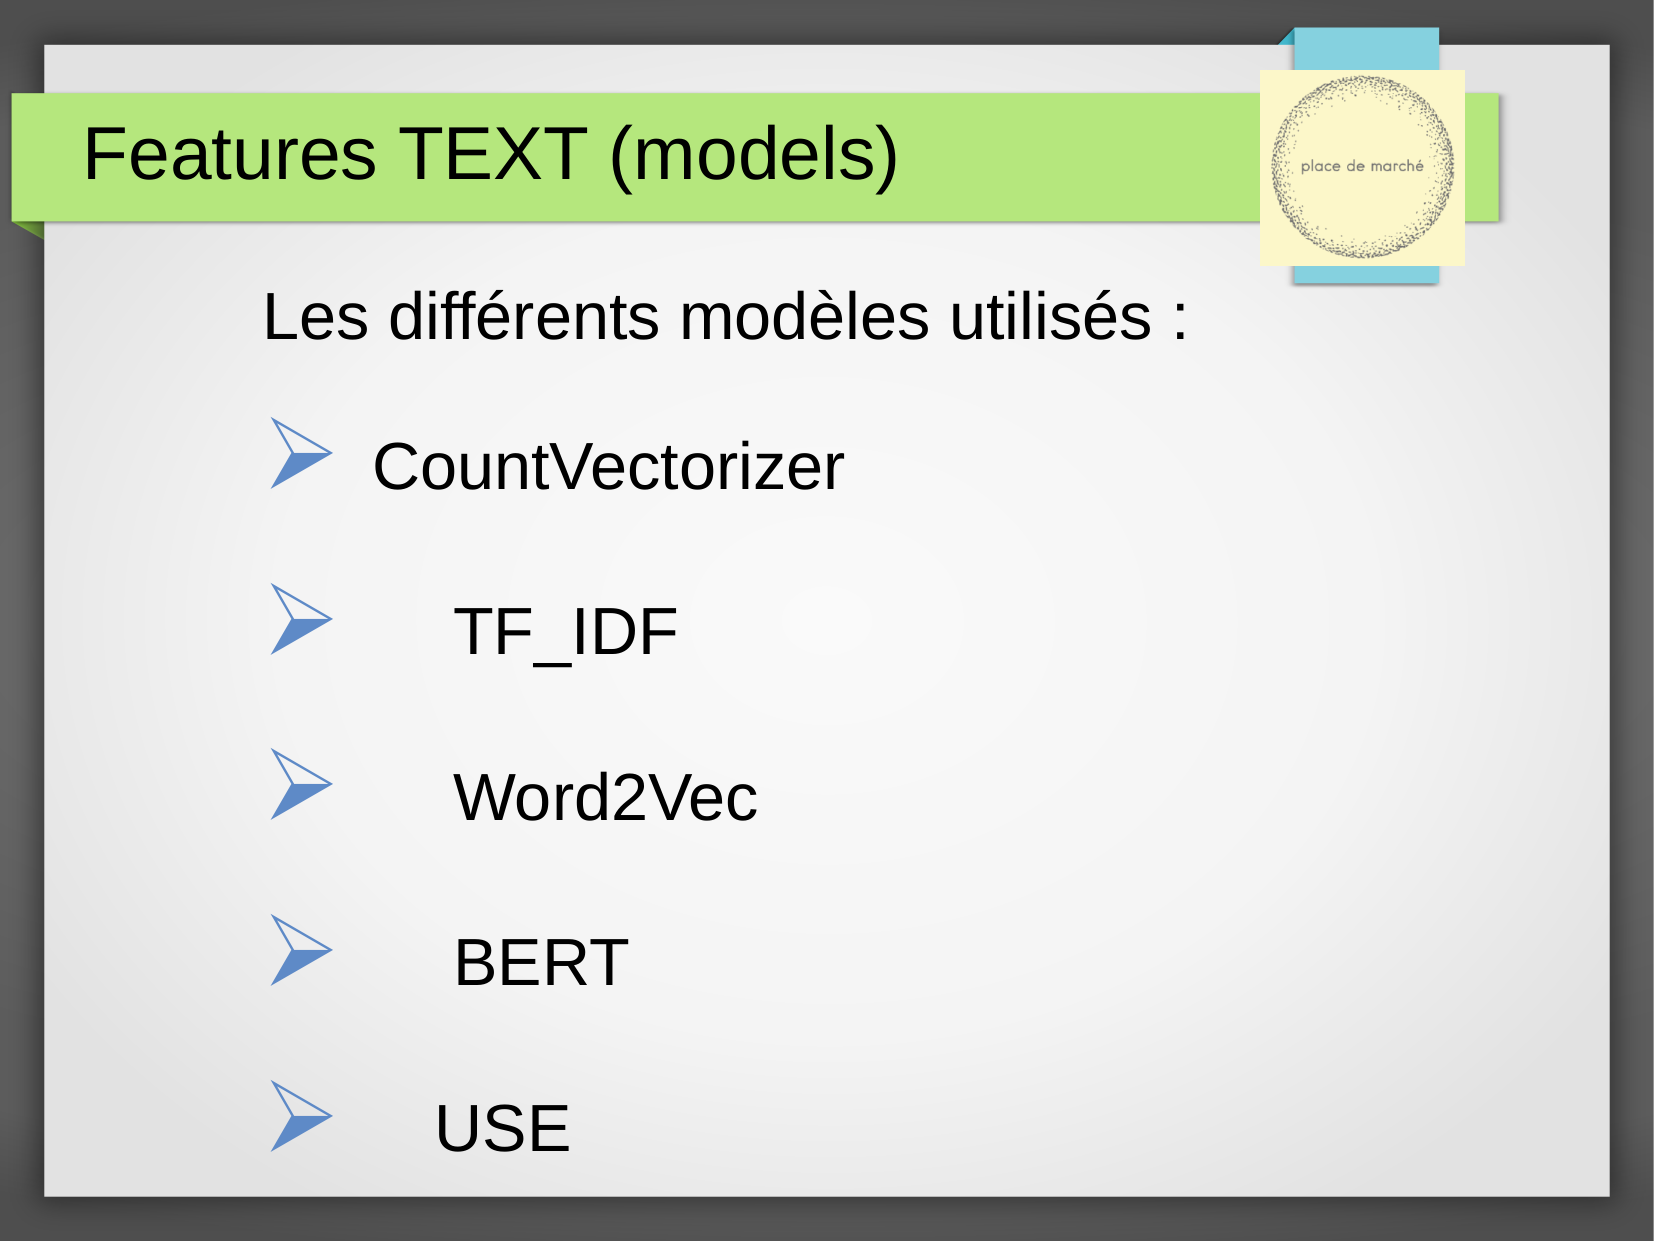

# Features TEXT (models)
Les différents modèles utilisés :
 	CountVectorizer
 TF_IDF
 Word2Vec
 BERT
 USE